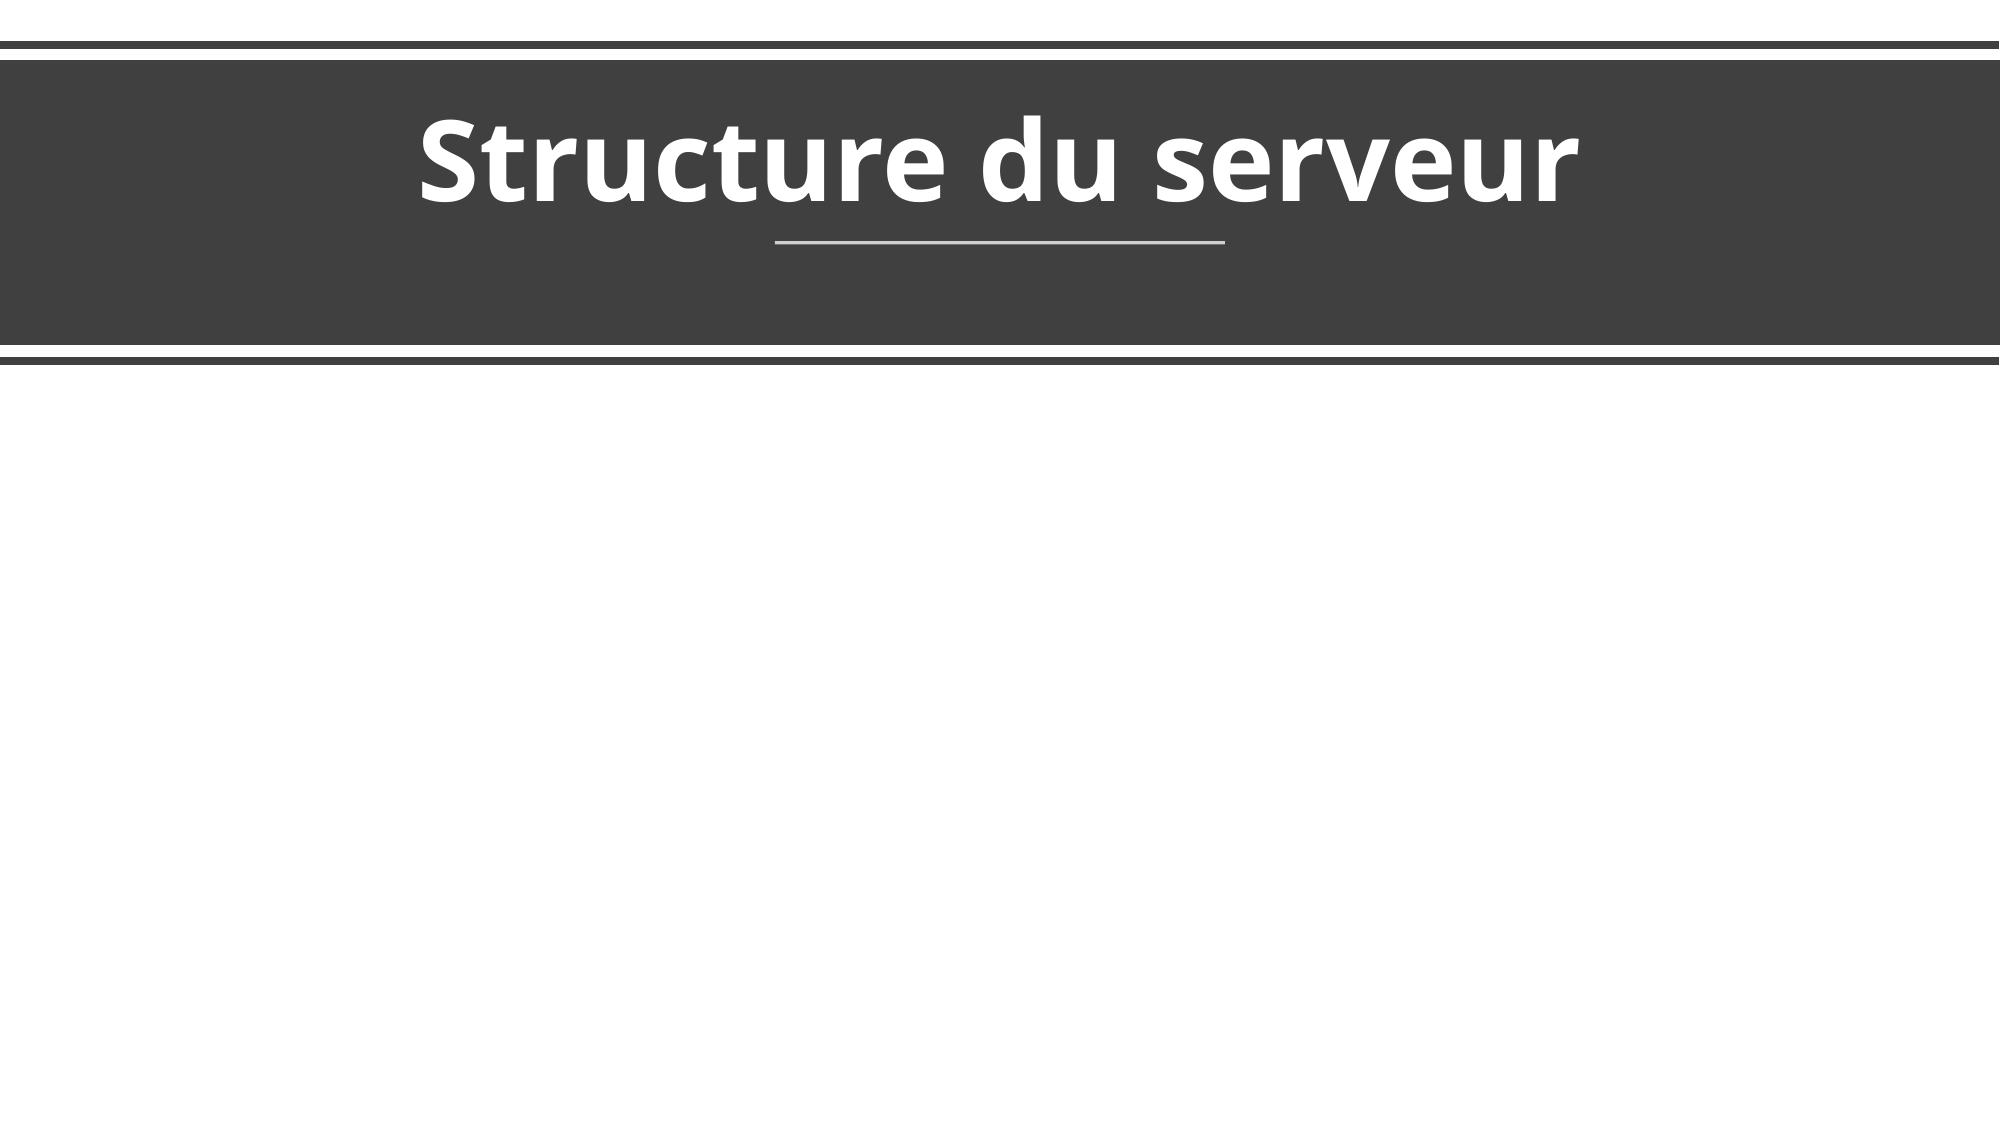

# Structure du serveur
Point de contact entre Angular et Spring boot
Interaction avec le modèle de données
Interaction avec le fichier CSV (Open, close, read, write)
Fichier CSV contient les employés